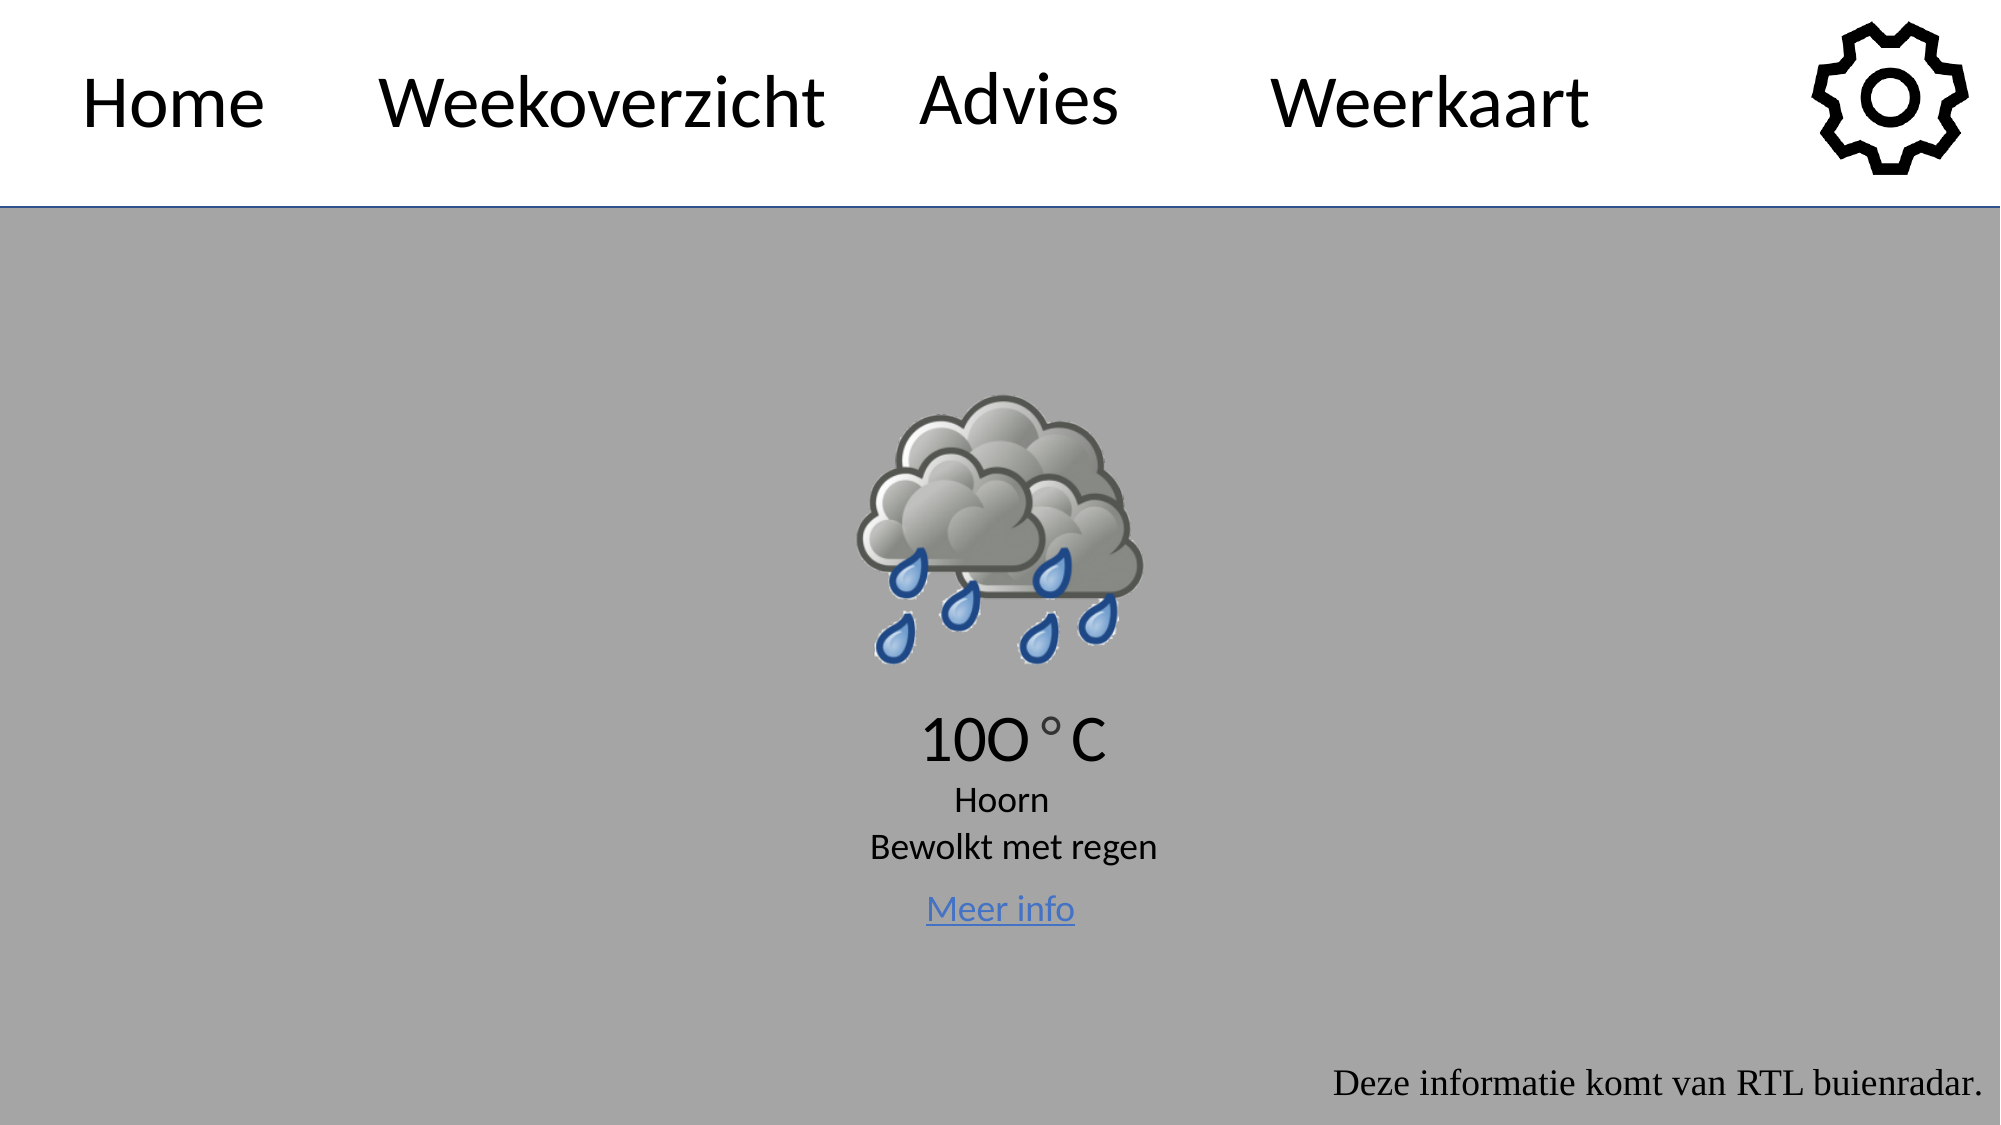

Advies
Home
Weekoverzicht
Weerkaart
10O°C
Hoorn
Bewolkt met regen
Meer info
Deze informatie komt van RTL buienradar.